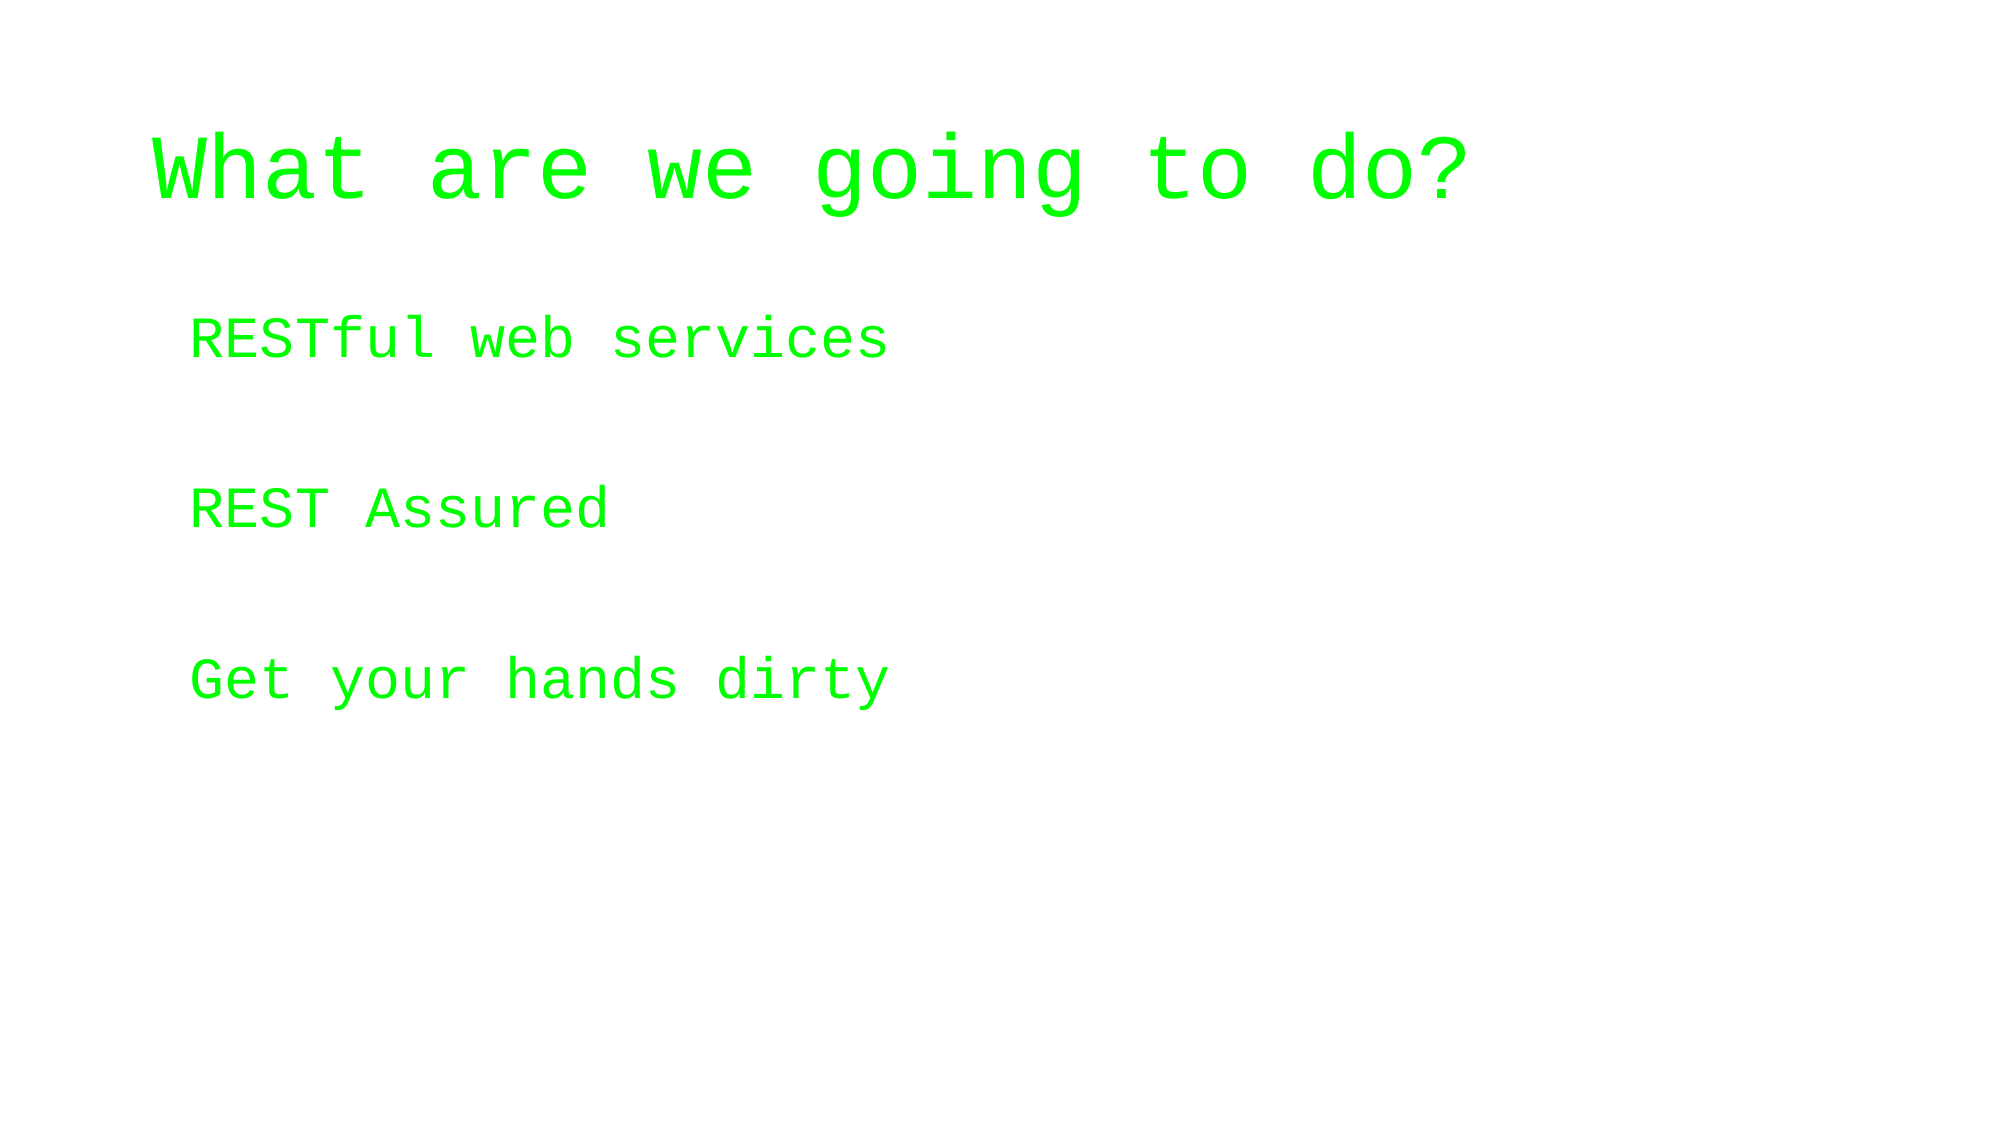

# What are we going to do?
RESTful web services
REST Assured
Get your hands dirty